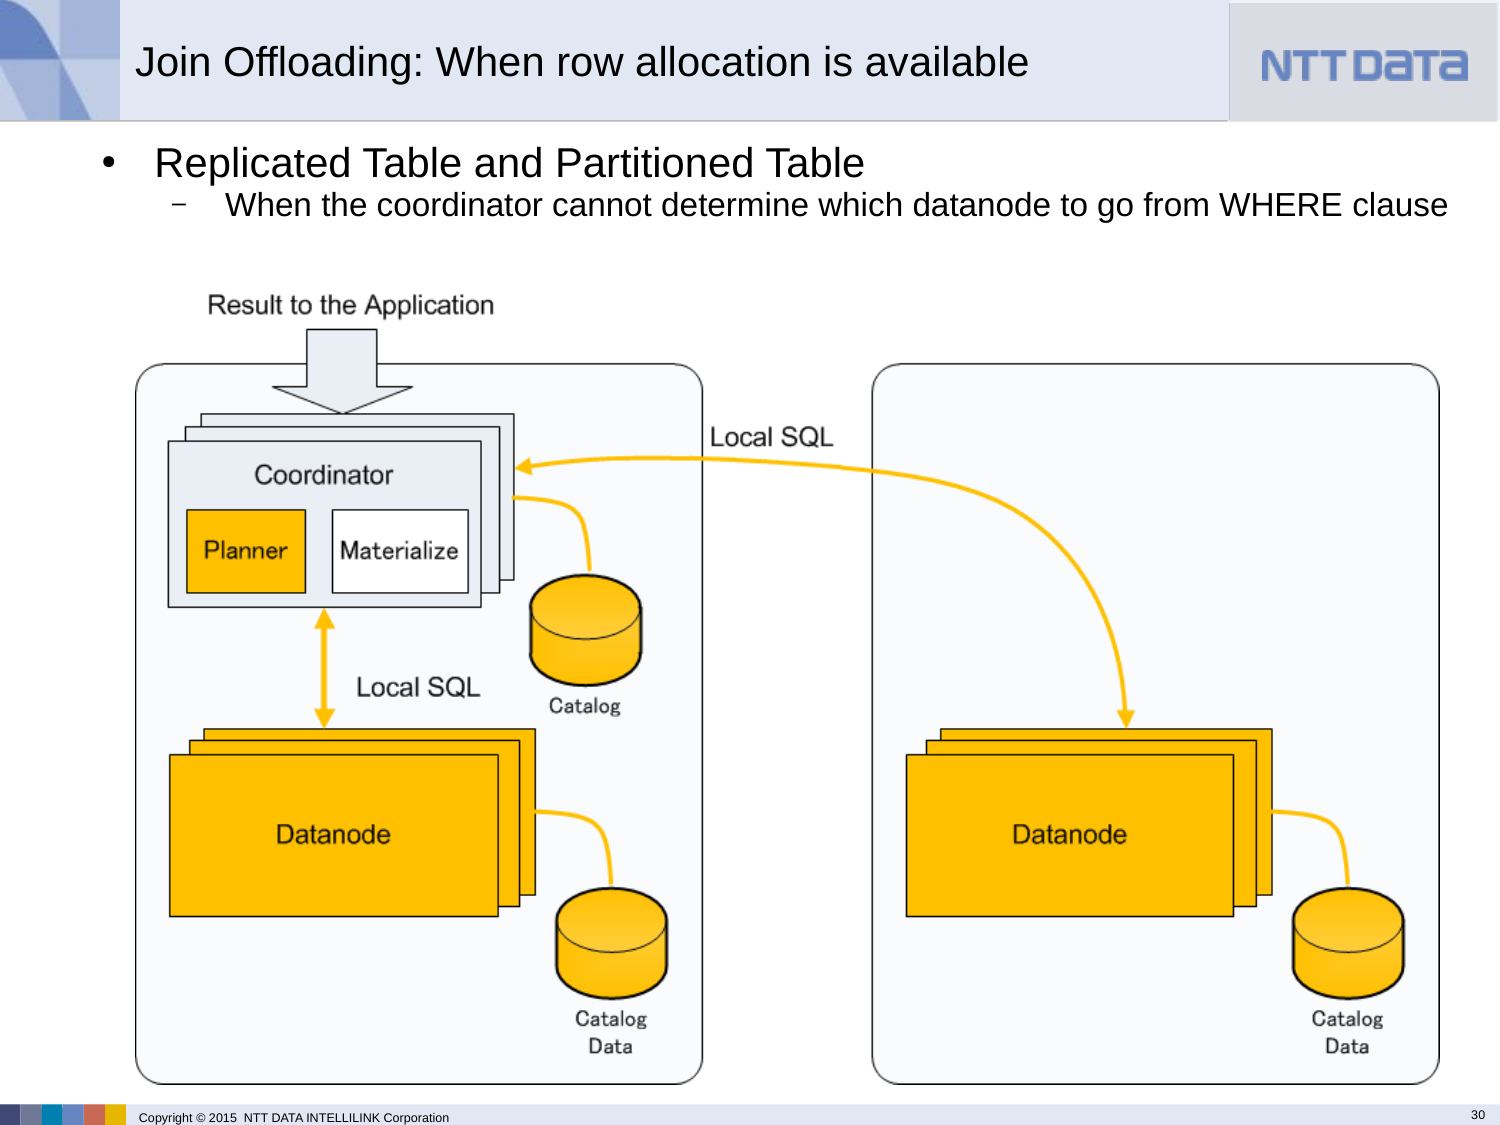

# Join Offloading: When row allocation is available
Replicated Table and Partitioned Table
When the coordinator cannot determine which datanode to go from WHERE clause